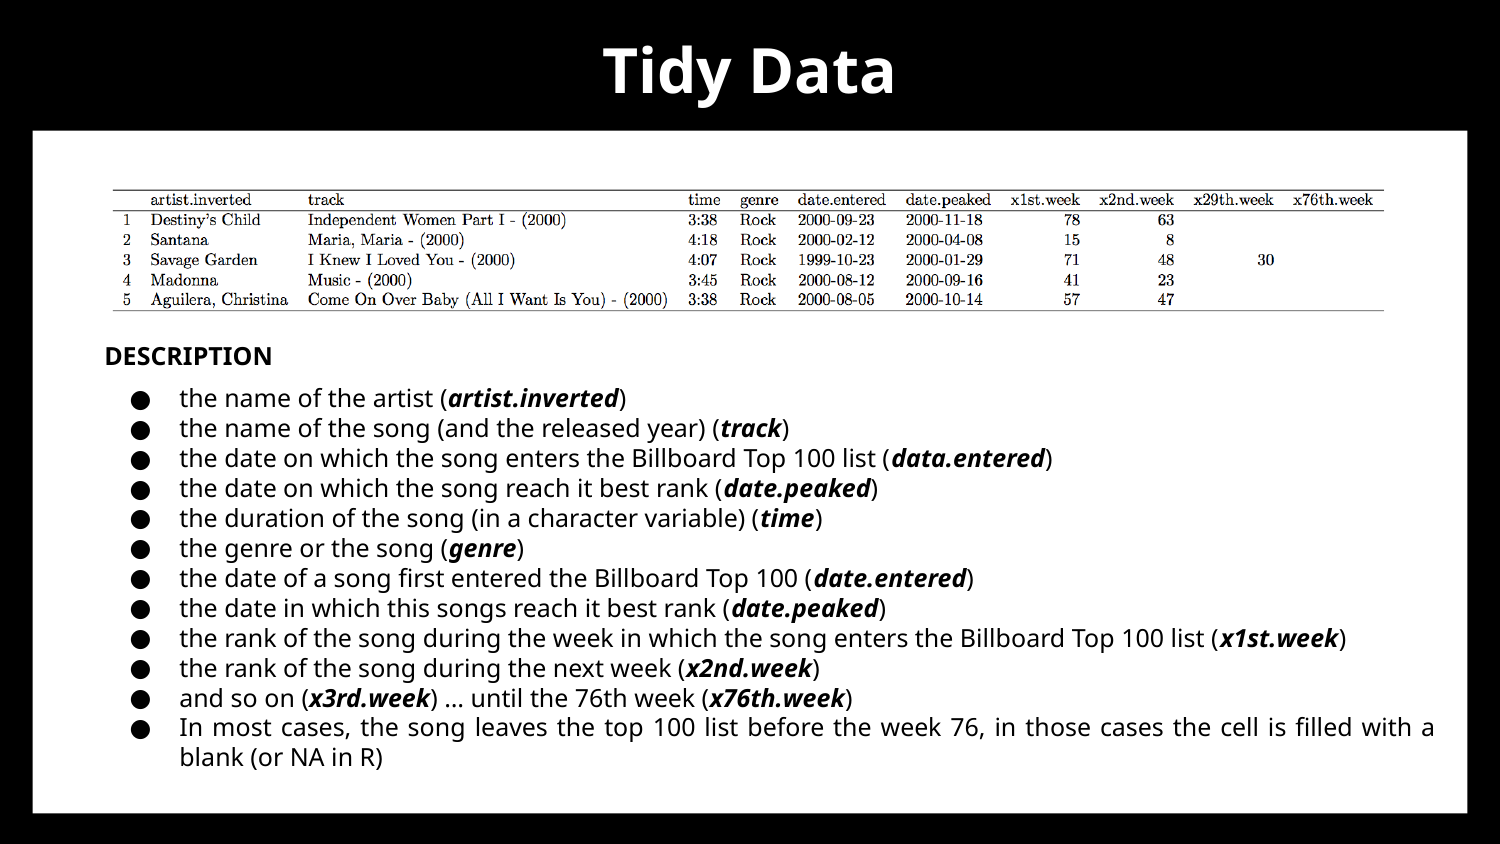

Tidy Data
DESCRIPTION
the name of the artist (artist.inverted)
the name of the song (and the released year) (track)
the date on which the song enters the Billboard Top 100 list (data.entered)
the date on which the song reach it best rank (date.peaked)
the duration of the song (in a character variable) (time)
the genre or the song (genre)
the date of a song first entered the Billboard Top 100 (date.entered)
the date in which this songs reach it best rank (date.peaked)
the rank of the song during the week in which the song enters the Billboard Top 100 list (x1st.week)
the rank of the song during the next week (x2nd.week)
and so on (x3rd.week) … until the 76th week (x76th.week)
In most cases, the song leaves the top 100 list before the week 76, in those cases the cell is filled with a blank (or NA in R)